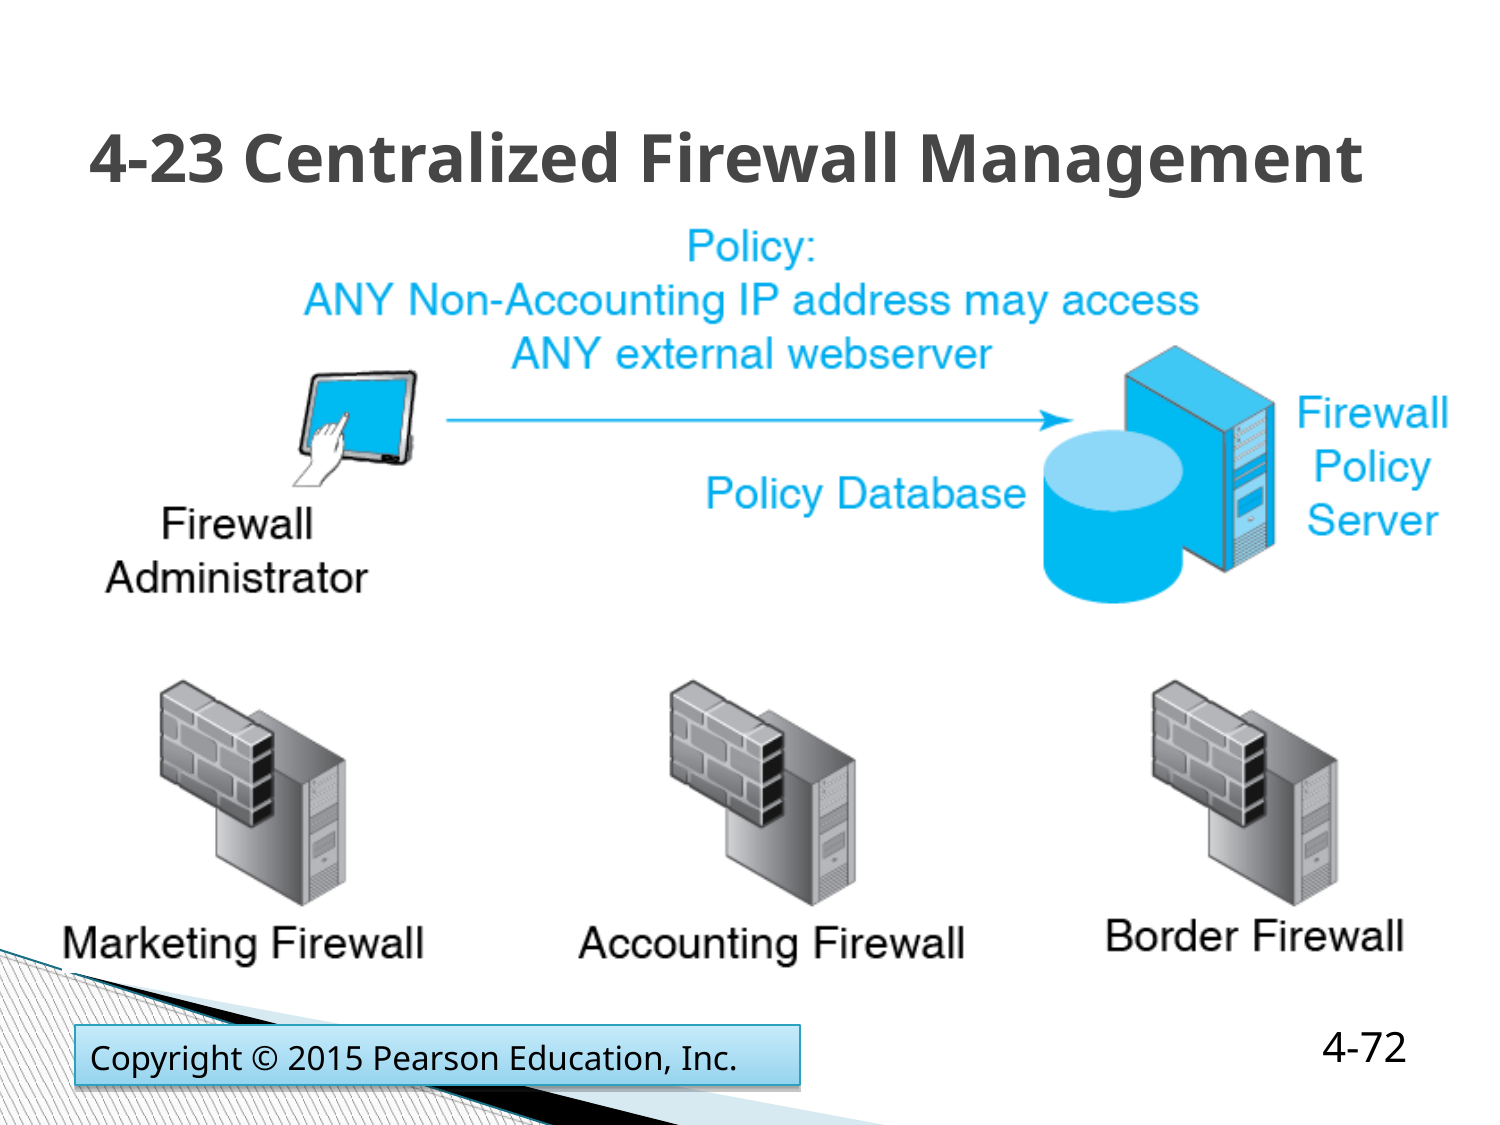

# 4-23 Centralized Firewall Management
Copyright © 2015 Pearson Education, Inc.